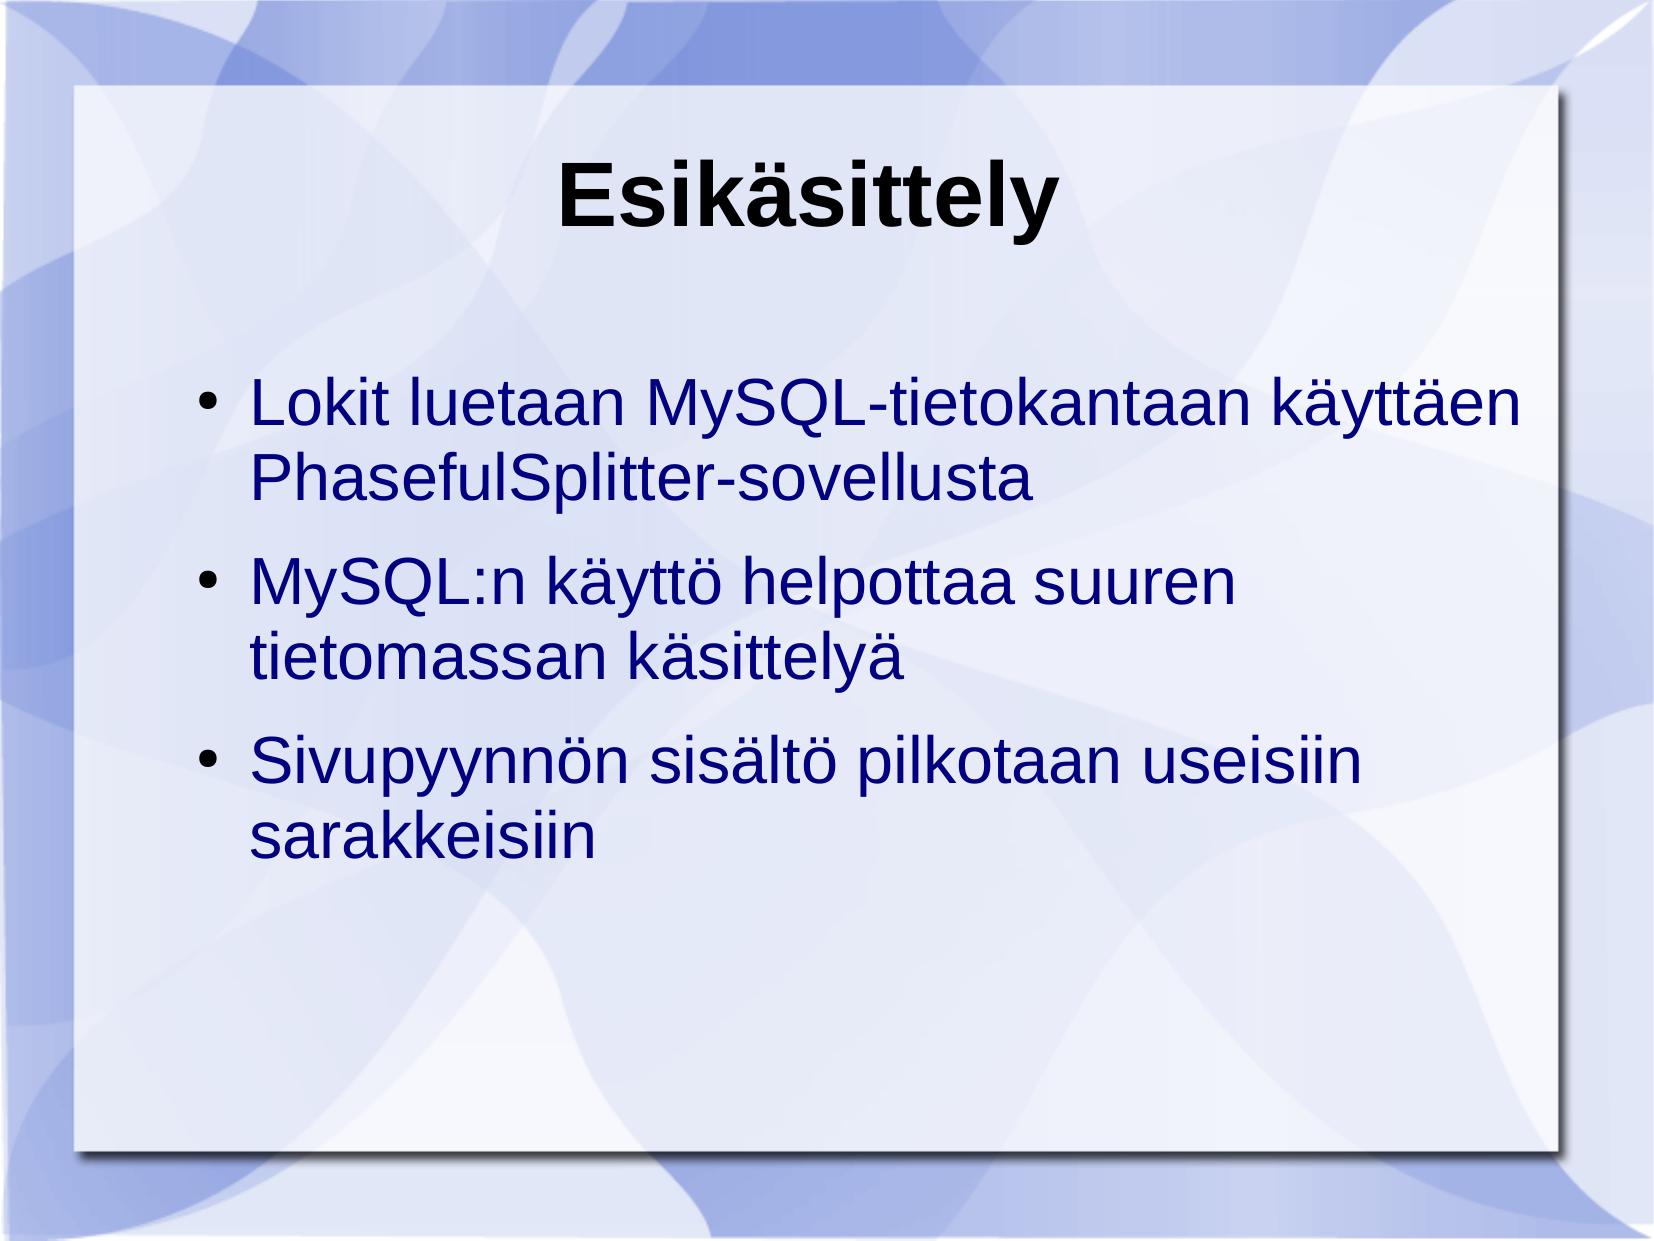

# Esikäsittely
Lokit luetaan MySQL-tietokantaan käyttäen PhasefulSplitter-sovellusta
MySQL:n käyttö helpottaa suuren tietomassan käsittelyä
Sivupyynnön sisältö pilkotaan useisiin sarakkeisiin